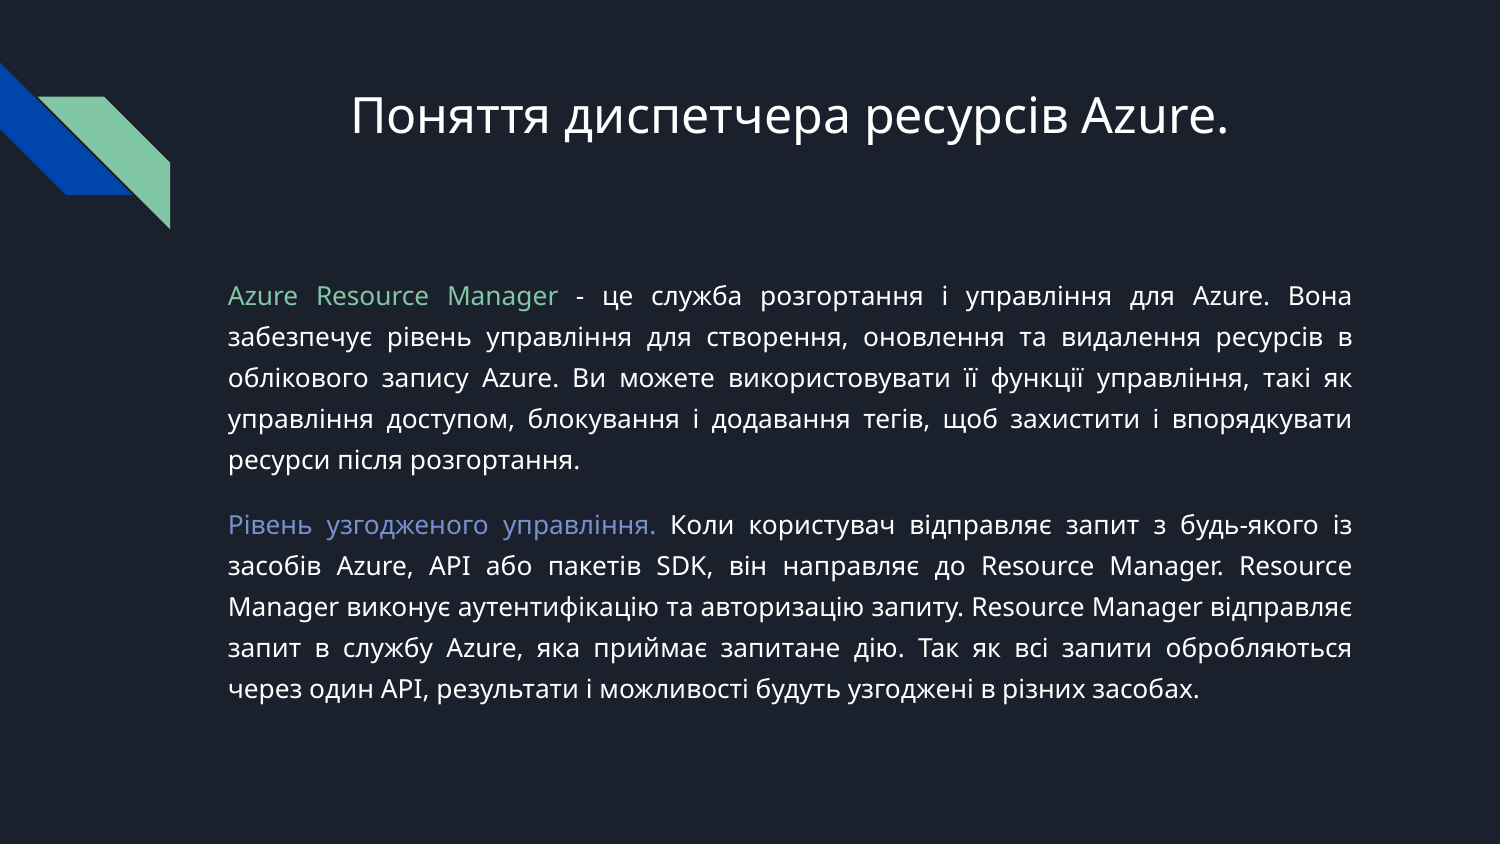

# Поняття диспетчера ресурсів Azure.
Azure Resource Manager - це служба розгортання і управління для Azure. Вона забезпечує рівень управління для створення, оновлення та видалення ресурсів в облікового запису Azure. Ви можете використовувати її функції управління, такі як управління доступом, блокування і додавання тегів, щоб захистити і впорядкувати ресурси після розгортання.
Рівень узгодженого управління. Коли користувач відправляє запит з будь-якого із засобів Azure, API або пакетів SDK, він направляє до Resource Manager. Resource Manager виконує аутентифікацію та авторизацію запиту. Resource Manager відправляє запит в службу Azure, яка приймає запитане дію. Так як всі запити обробляються через один API, результати і можливості будуть узгоджені в різних засобах.